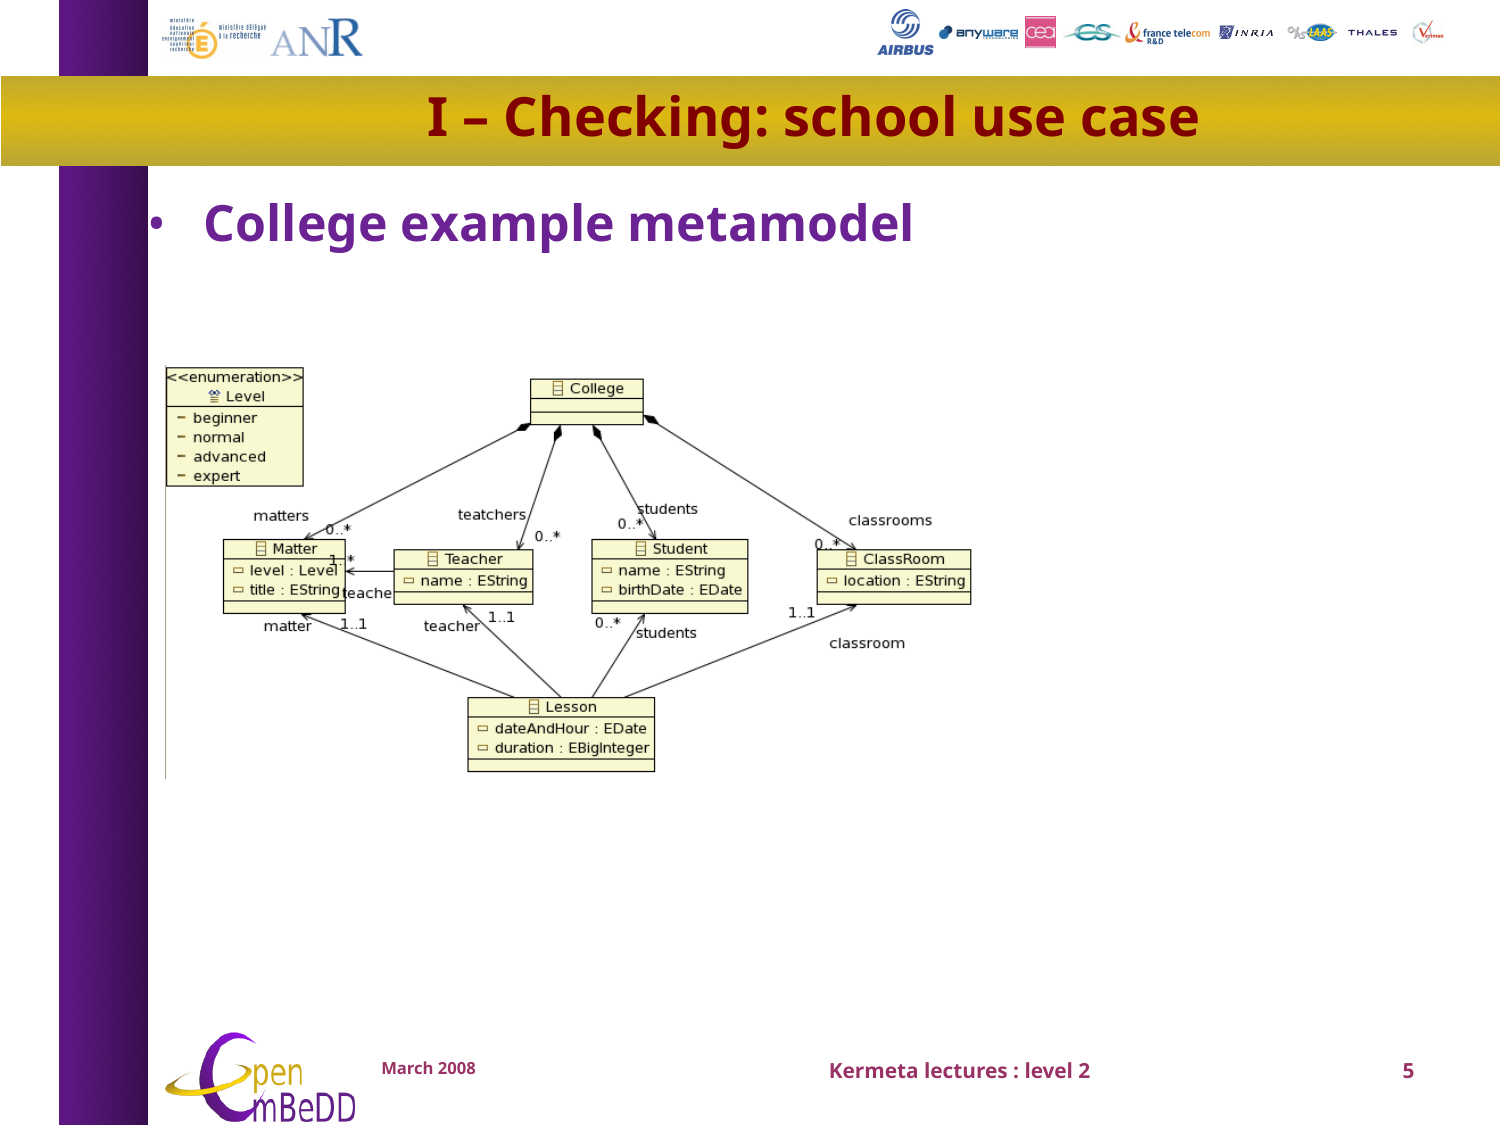

# I – Checking: school use case
College example metamodel
Kermeta lectures : level 2
March 2008
4